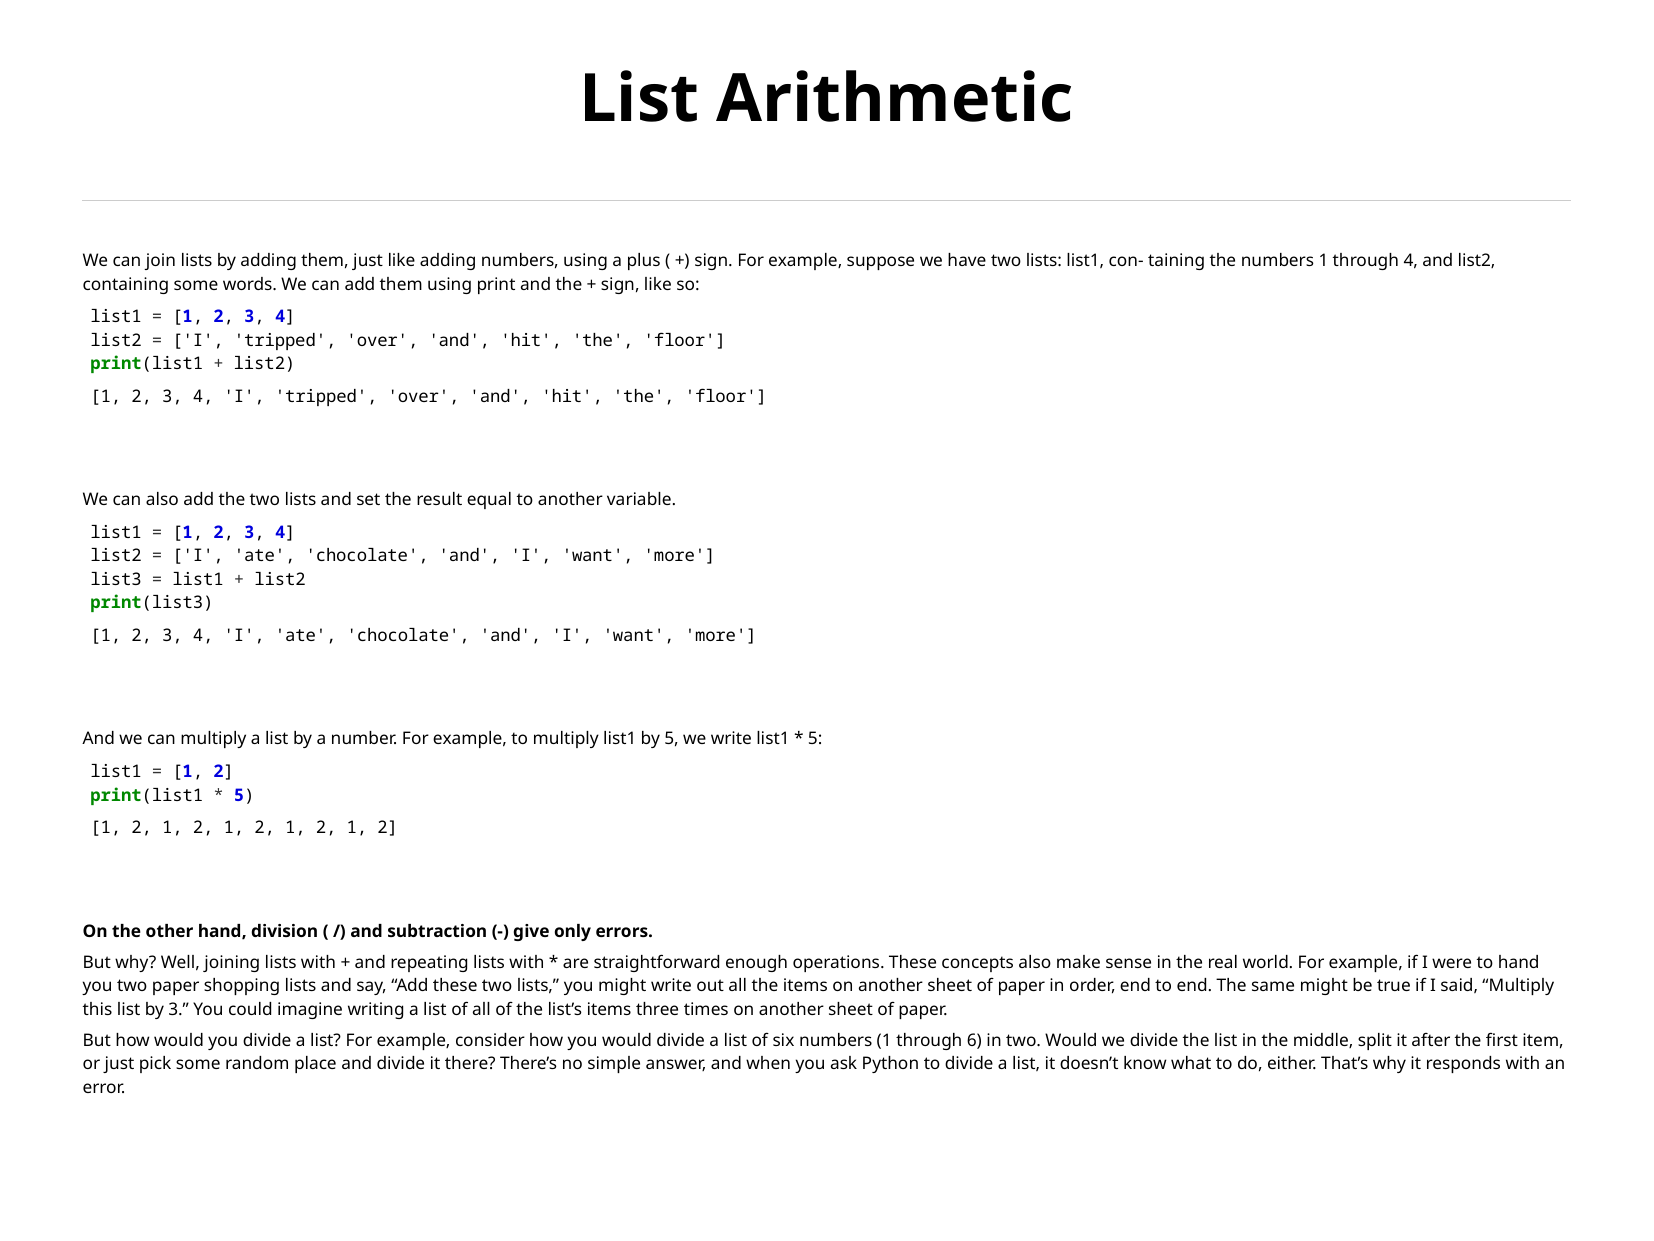

# List Arithmetic
We can join lists by adding them, just like adding numbers, using a plus ( +) sign. For example, suppose we have two lists: list1, con- taining the numbers 1 through 4, and list2, containing some words. We can add them using print and the + sign, like so:
list1 = [1, 2, 3, 4]
list2 = ['I', 'tripped', 'over', 'and', 'hit', 'the', 'floor']
print(list1 + list2)
[1, 2, 3, 4, 'I', 'tripped', 'over', 'and', 'hit', 'the', 'floor']
We can also add the two lists and set the result equal to another variable.
list1 = [1, 2, 3, 4]
list2 = ['I', 'ate', 'chocolate', 'and', 'I', 'want', 'more']
list3 = list1 + list2
print(list3)
[1, 2, 3, 4, 'I', 'ate', 'chocolate', 'and', 'I', 'want', 'more']
And we can multiply a list by a number. For example, to multiply list1 by 5, we write list1 * 5:
list1 = [1, 2]
print(list1 * 5)
[1, 2, 1, 2, 1, 2, 1, 2, 1, 2]
On the other hand, division ( /) and subtraction (-) give only errors.
But why? Well, joining lists with + and repeating lists with * are straightforward enough operations. These concepts also make sense in the real world. For example, if I were to hand you two paper shopping lists and say, “Add these two lists,” you might write out all the items on another sheet of paper in order, end to end. The same might be true if I said, “Multiply this list by 3.” You could imagine writing a list of all of the list’s items three times on another sheet of paper.
But how would you divide a list? For example, consider how you would divide a list of six numbers (1 through 6) in two. Would we divide the list in the middle, split it after the first item, or just pick some random place and divide it there? There’s no simple answer, and when you ask Python to divide a list, it doesn’t know what to do, either. That’s why it responds with an error.